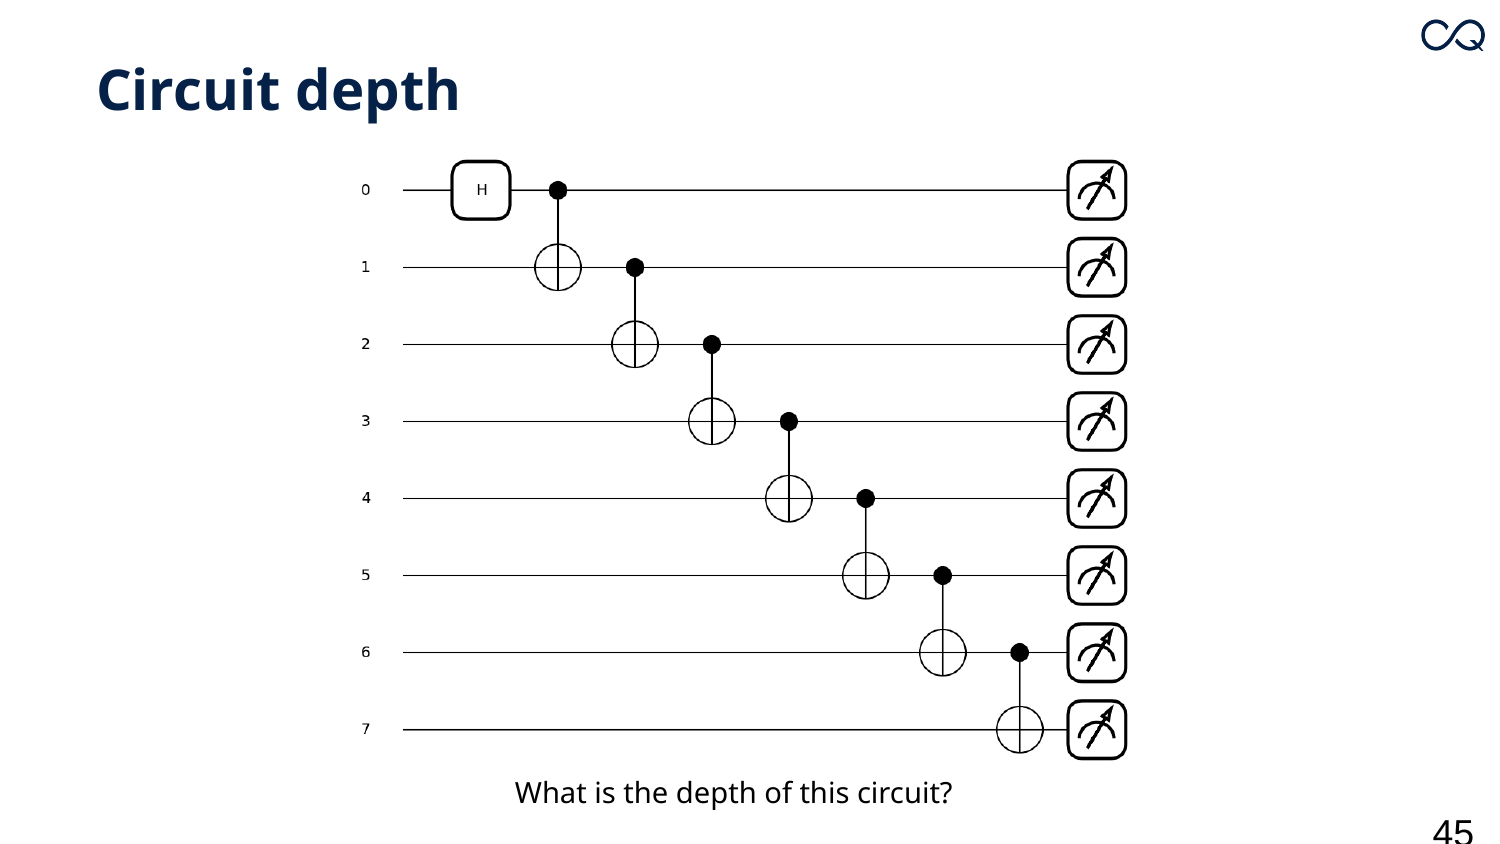

#
Circuit depth
What is the depth of this circuit?